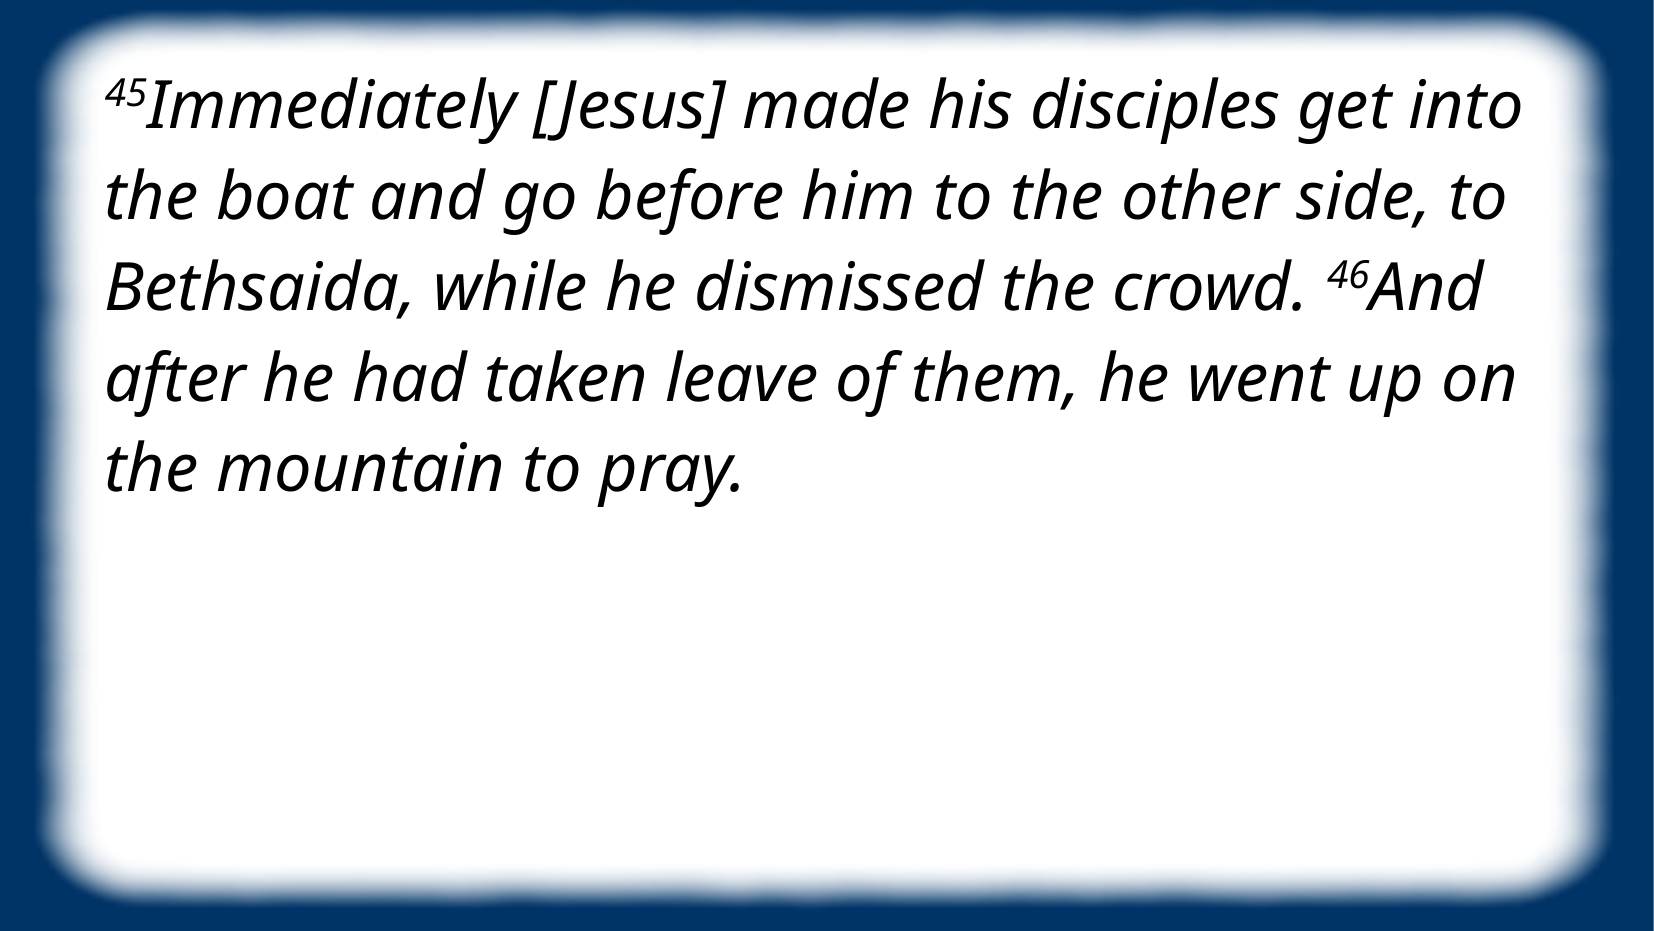

45Immediately [Jesus] made his disciples get into the boat and go before him to the other side, to Bethsaida, while he dismissed the crowd. 46And after he had taken leave of them, he went up on the mountain to pray.